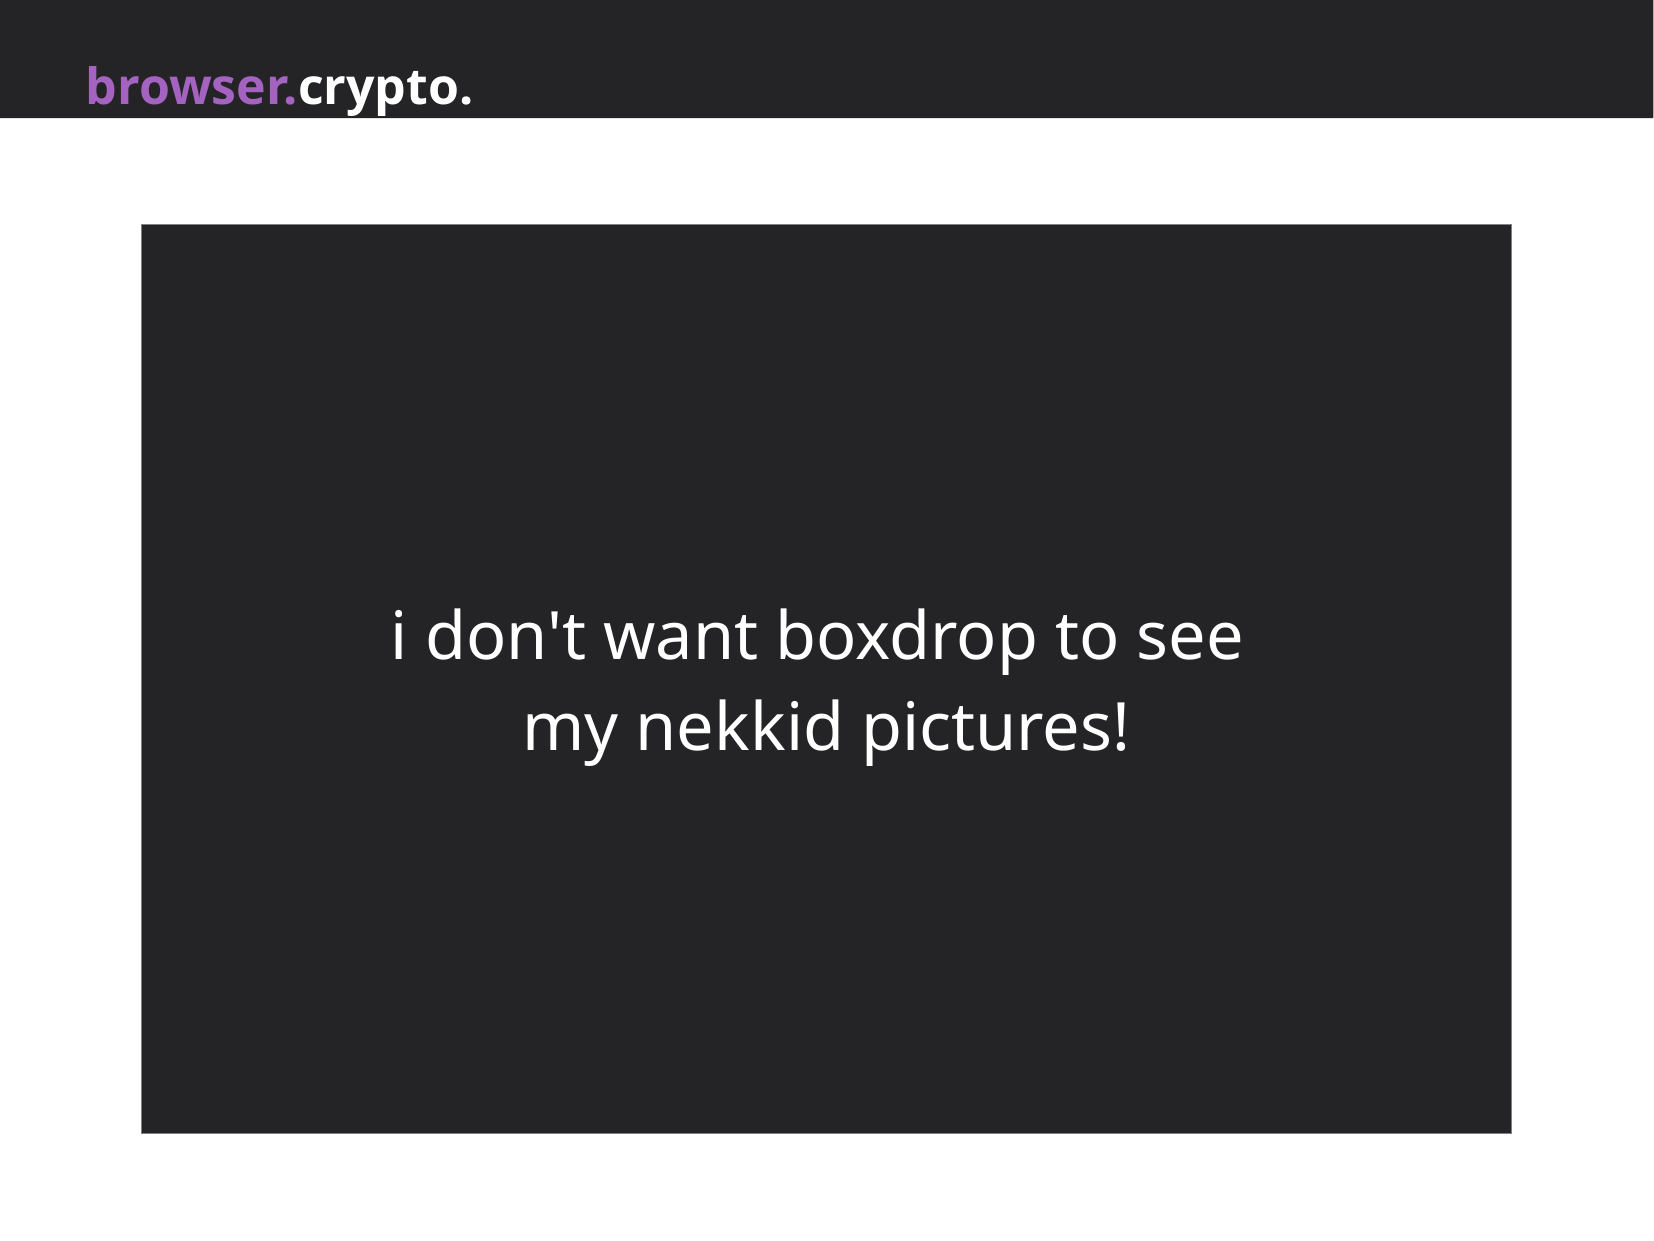

browser.crypto.
i don't want boxdrop to see
my nekkid pictures!